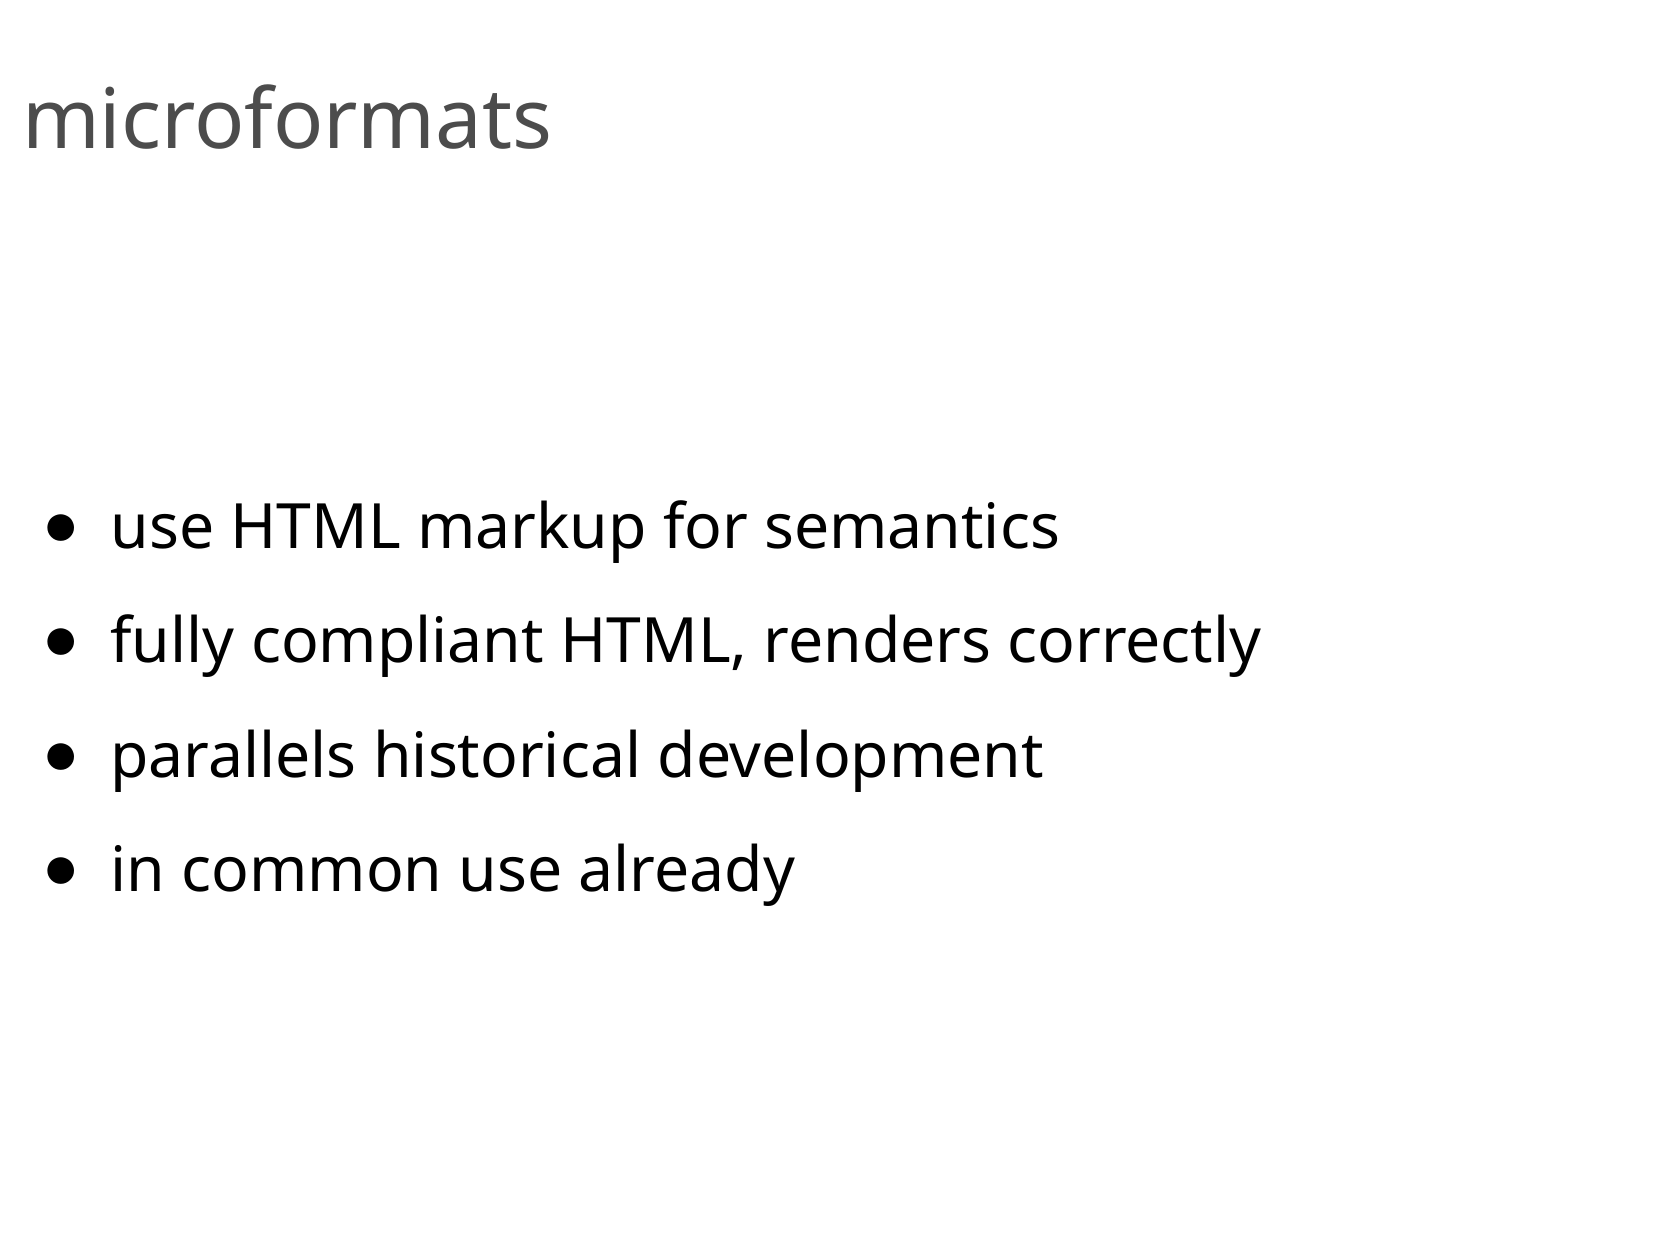

# microformats
use HTML markup for semantics
fully compliant HTML, renders correctly
parallels historical development
in common use already